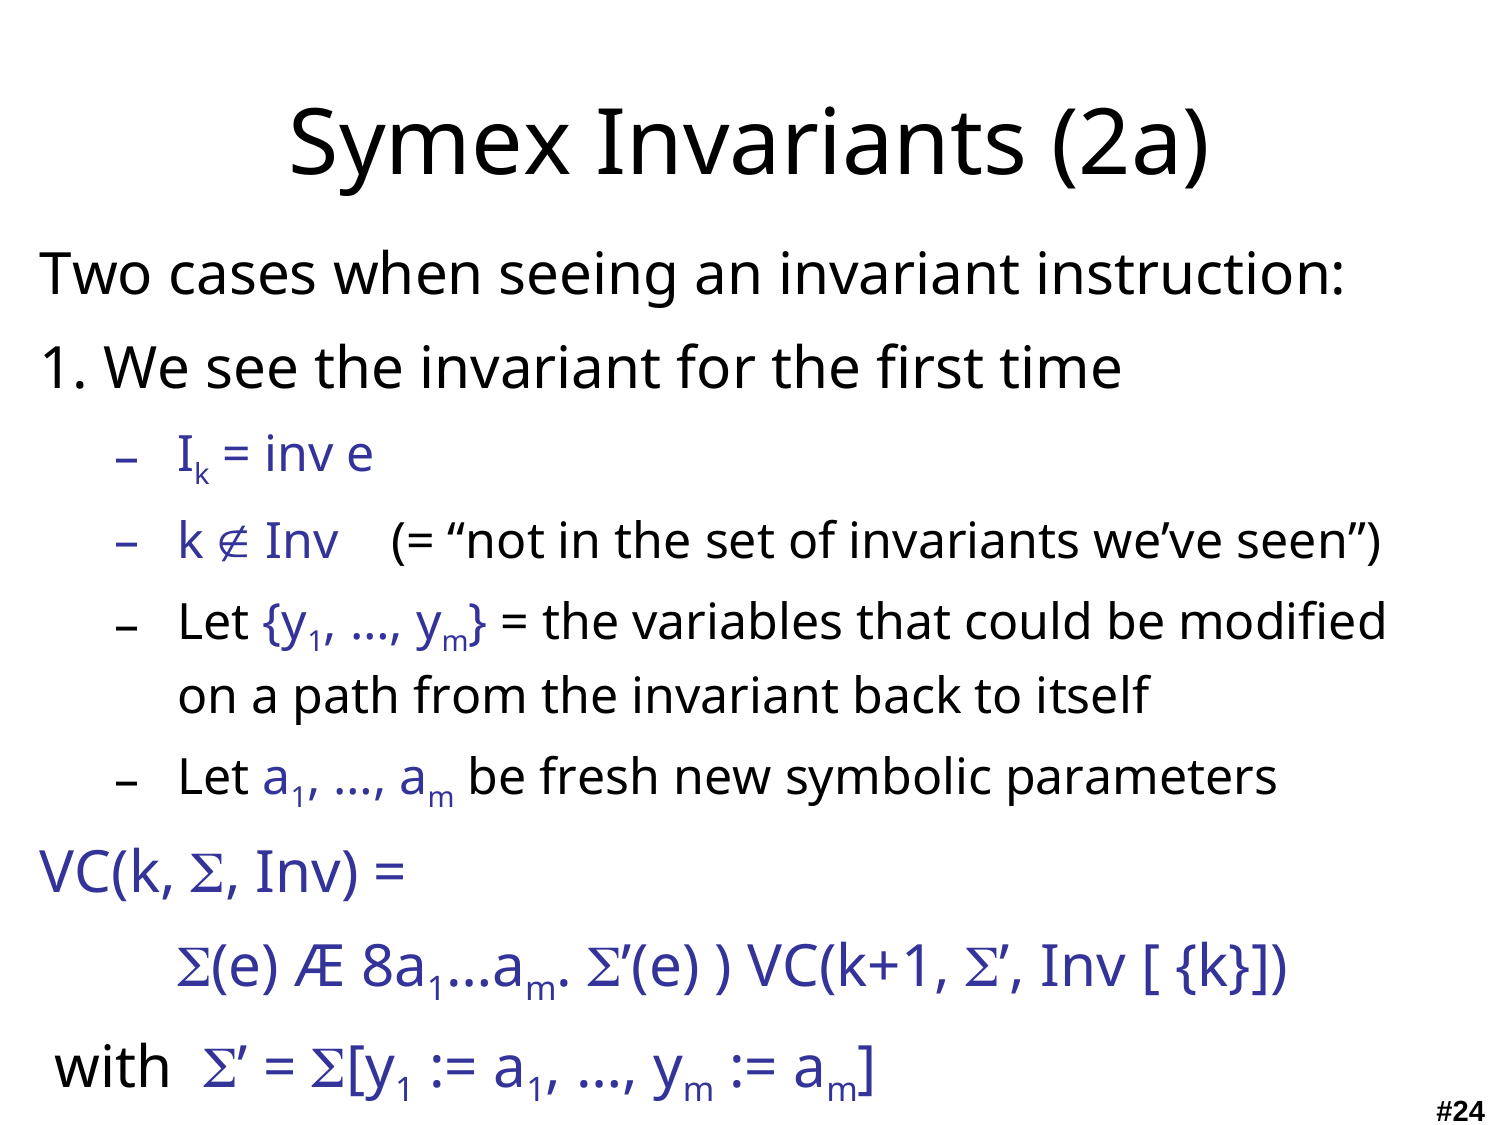

# Symex Invariants (2a)
Two cases when seeing an invariant instruction:
1. We see the invariant for the first time
Ik = inv e
k  Inv (= “not in the set of invariants we’ve seen”)
Let {y1, …, ym} = the variables that could be modified on a path from the invariant back to itself
Let a1, …, am be fresh new symbolic parameters
VC(k, , Inv) =
 (e) Æ 8a1…am. ’(e) ) VC(k+1, ’, Inv [ {k}])
 with ’ = [y1 := a1, …, ym := am]
 (like a function call)
24